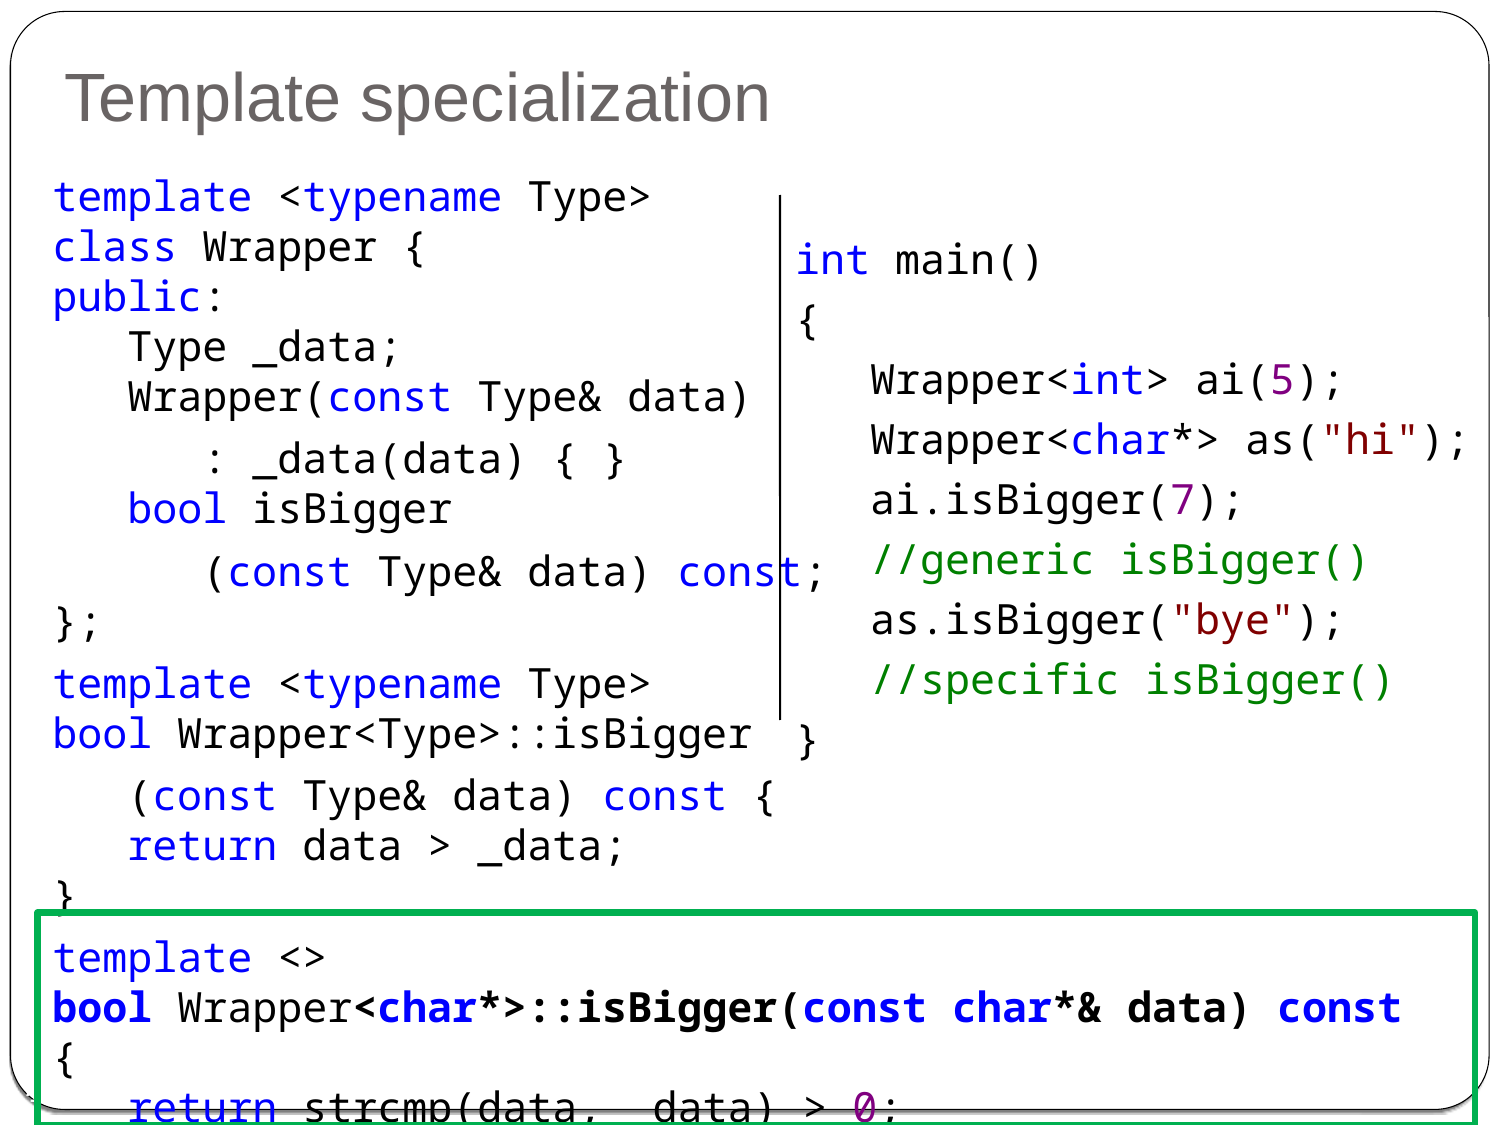

# Template specialization
template <typename Type>
class Wrapper {
public:
   Type _data;
   Wrapper(const Type& data)
 : _data(data) { }
   bool isBigger
 (const Type& data) const;
};
template <typename Type>
bool Wrapper<Type>::isBigger
 (const Type& data) const {
   return data > _data;
}
template <>
bool Wrapper<char*>::isBigger(const char*& data) const {
   return strcmp(data, _data) > 0;
}
int main()
{
   Wrapper<int> ai(5);
   Wrapper<char*> as("hi");
   ai.isBigger(7);
 //generic isBigger()
 as.isBigger("bye");
 //specific isBigger()
}